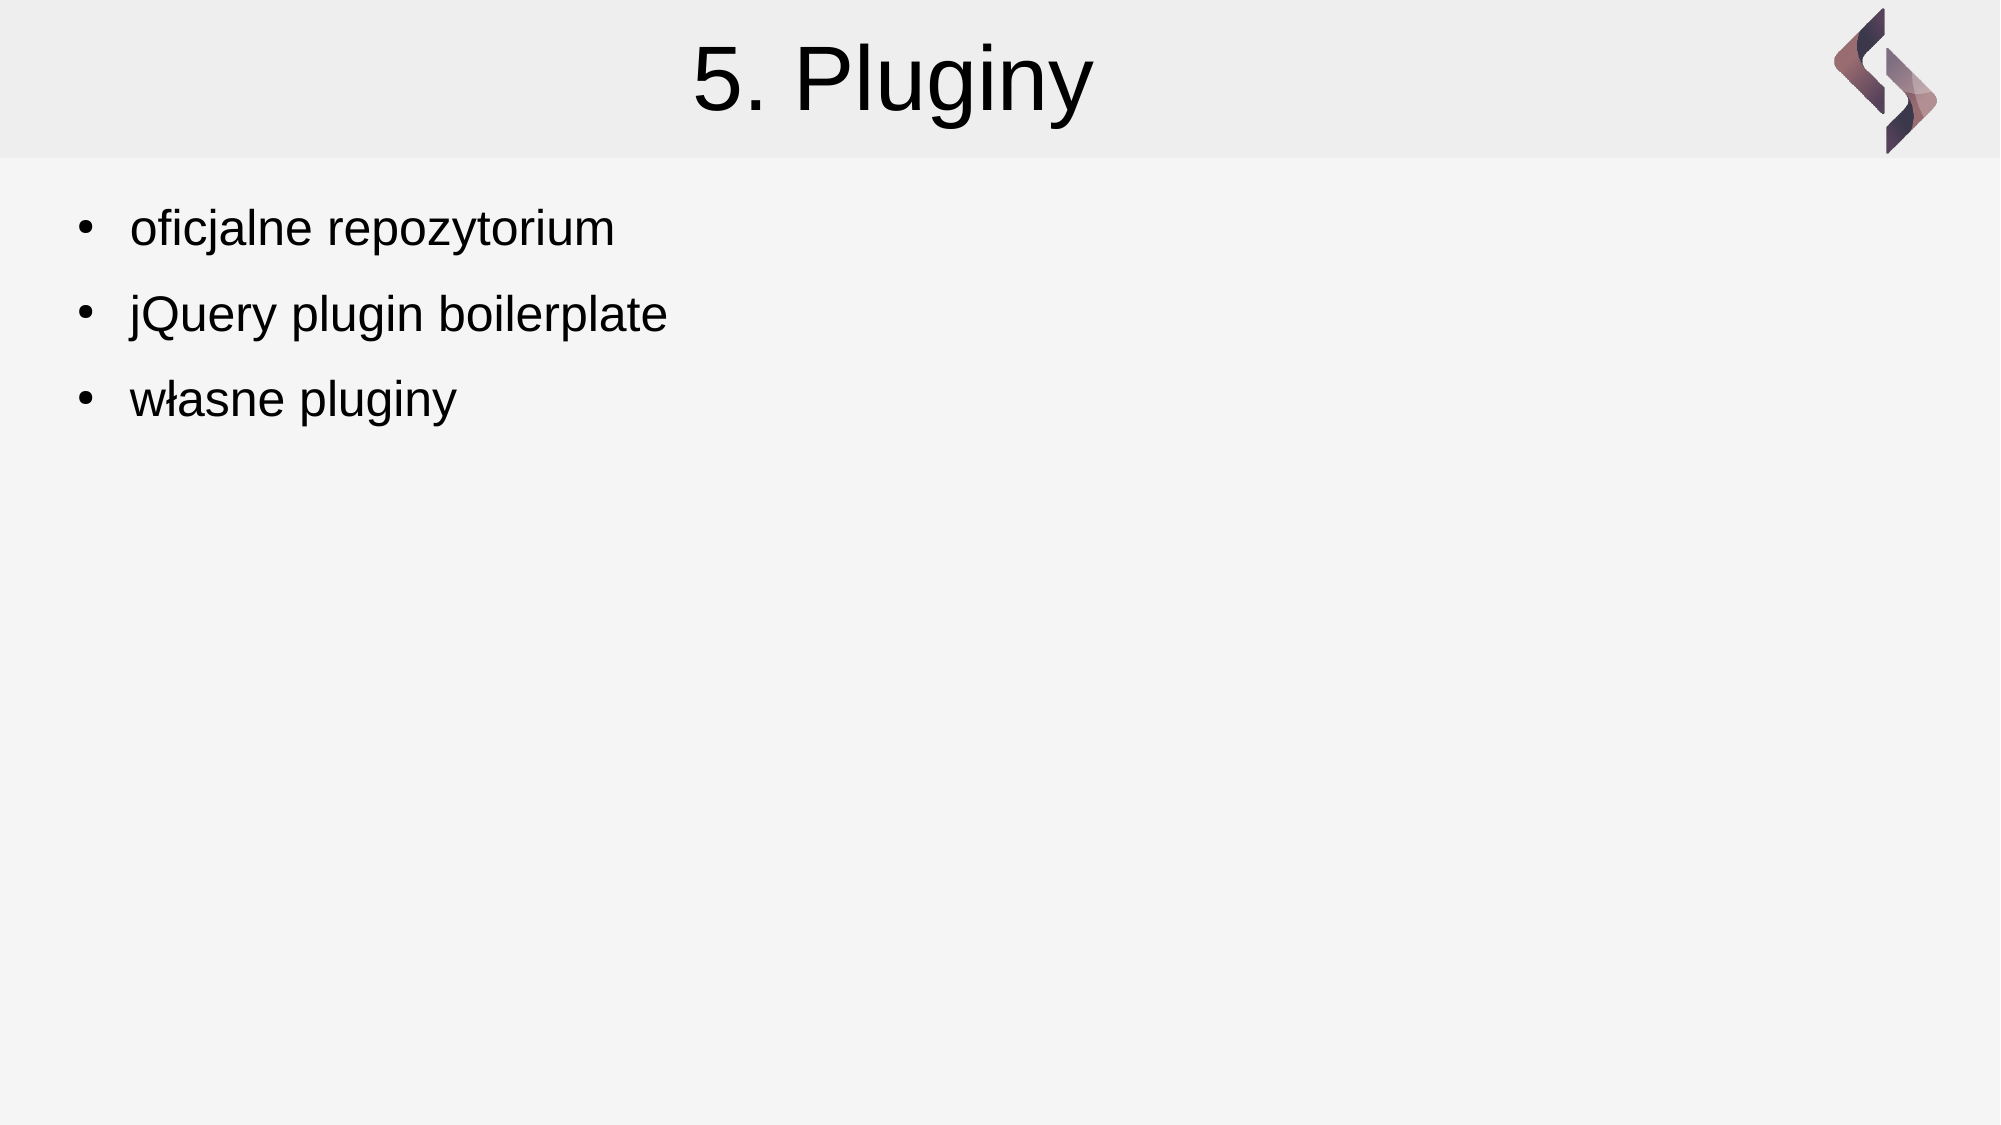

# 5. Pluginy
oficjalne repozytorium
jQuery plugin boilerplate
własne pluginy